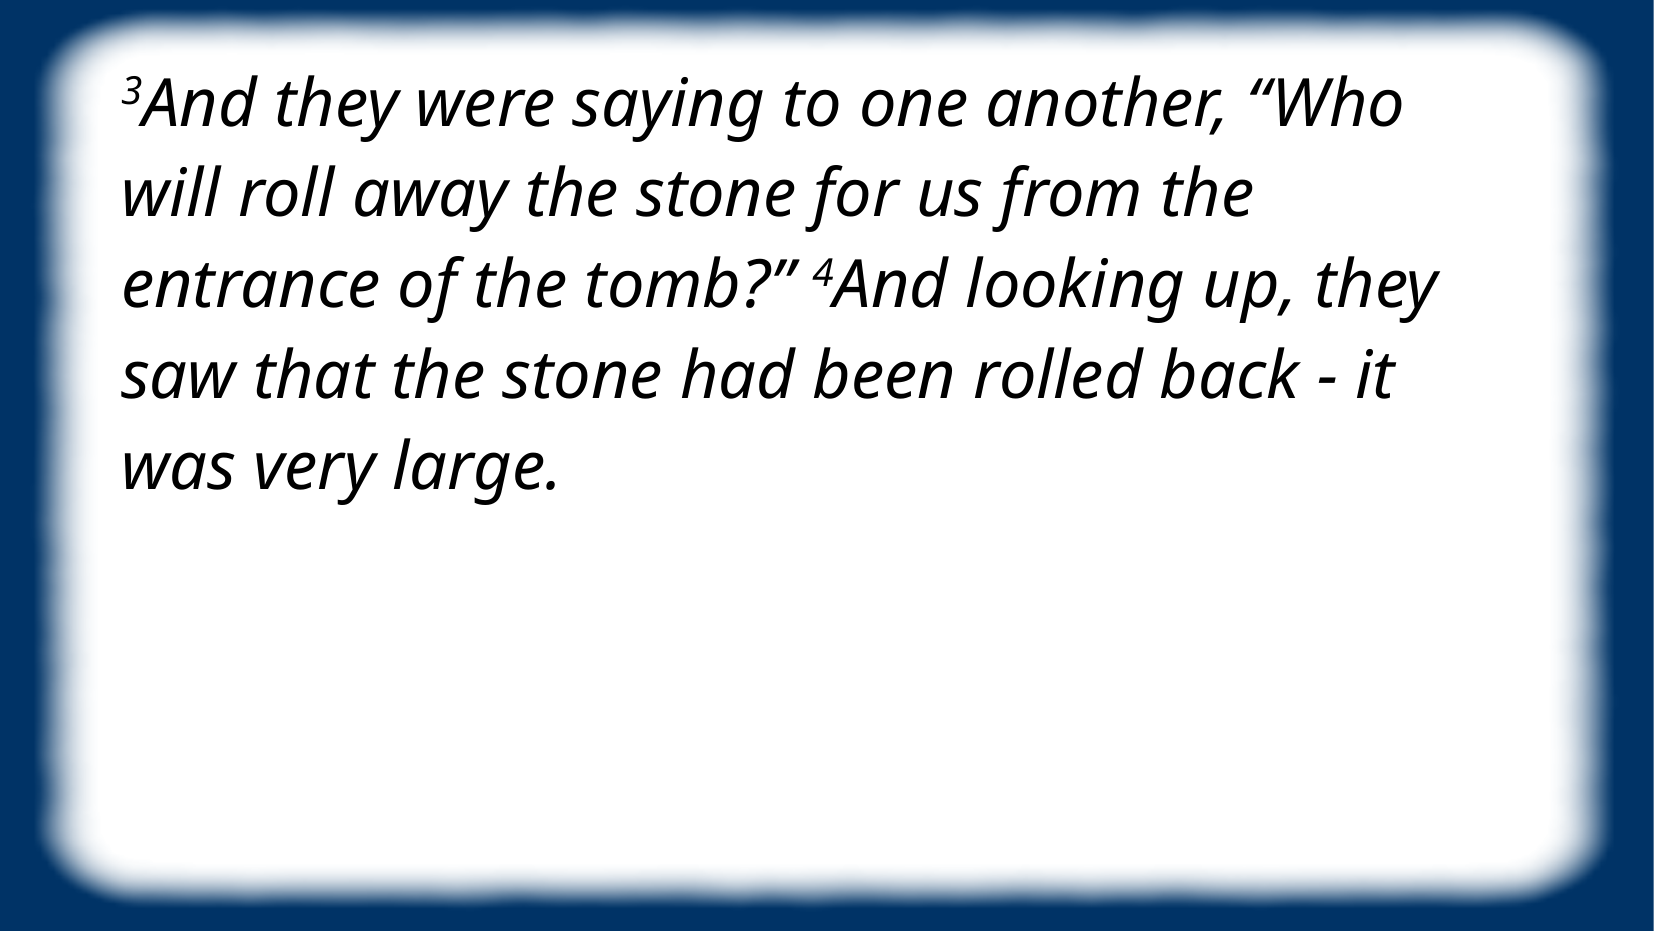

3And they were saying to one another, “Who will roll away the stone for us from the entrance of the tomb?” 4And looking up, they saw that the stone had been rolled back - it was very large.